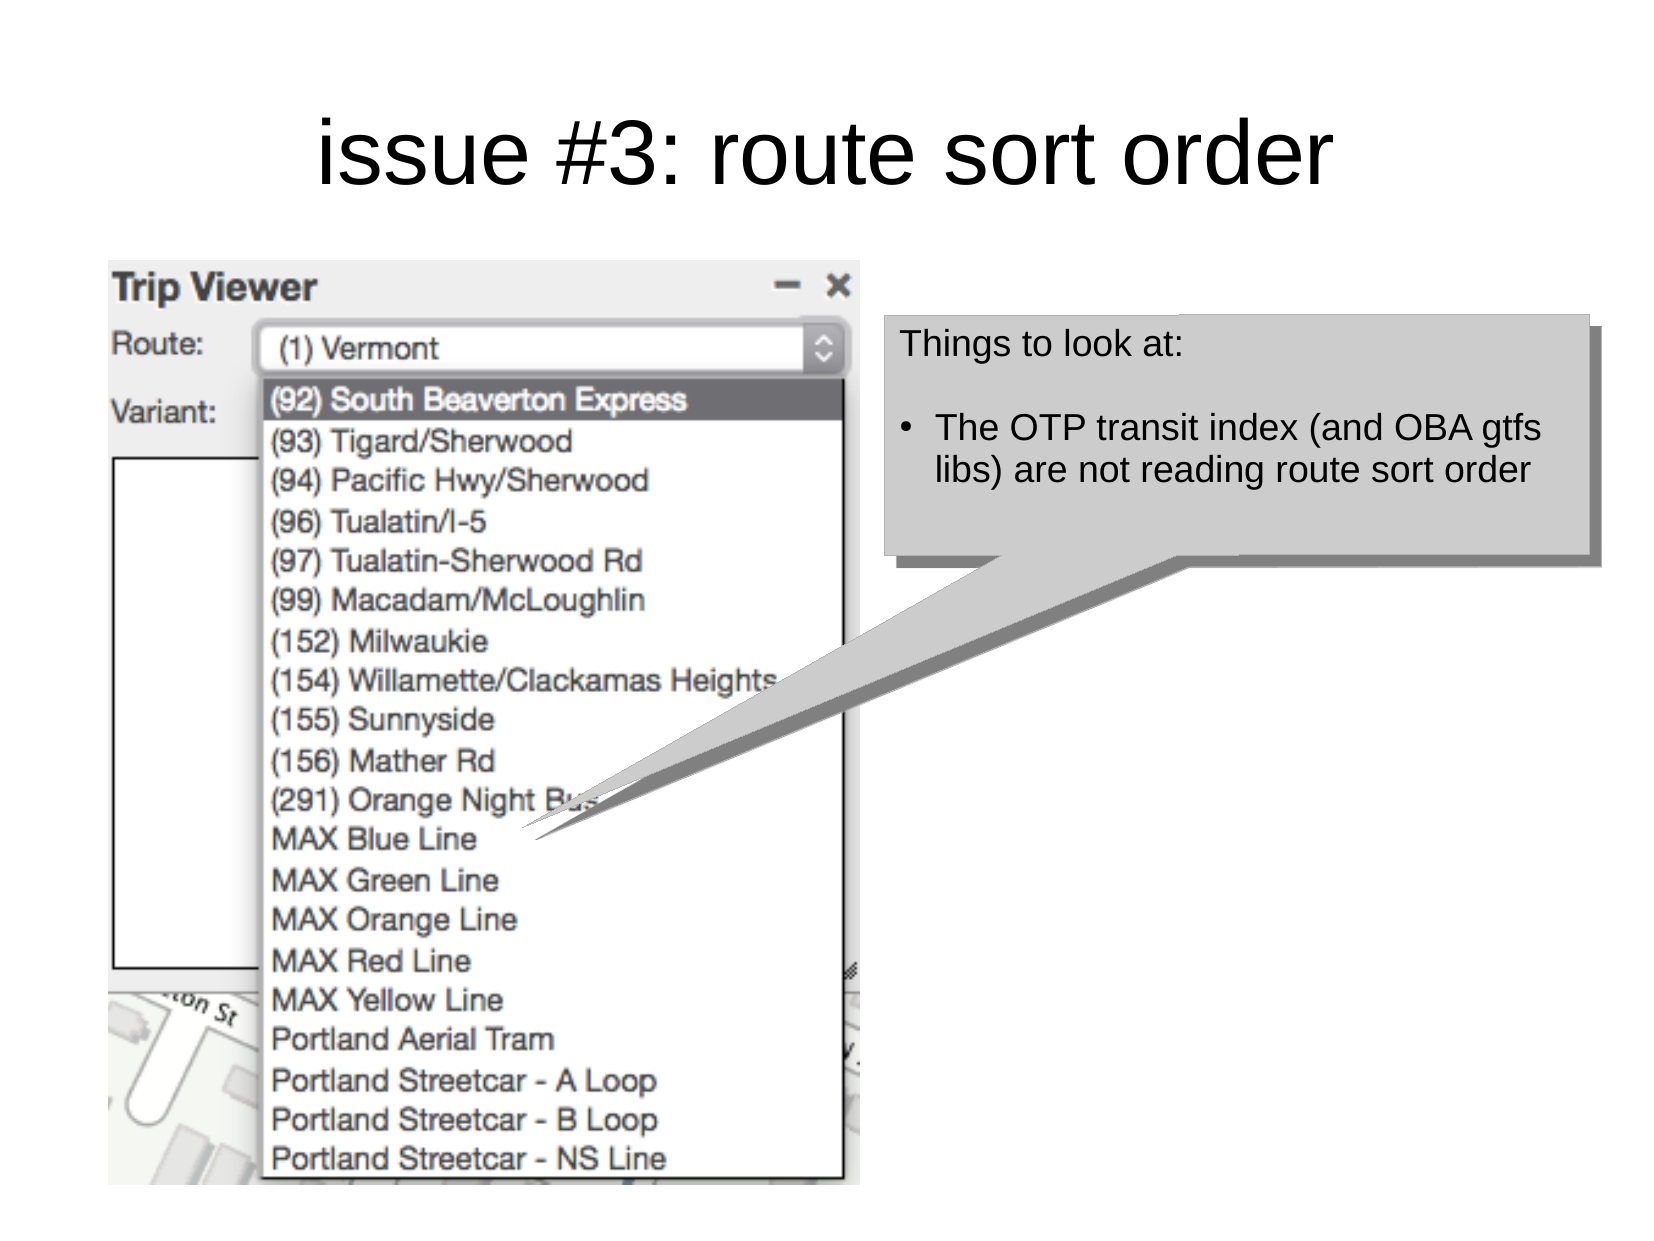

# issue #3: route sort order
Things to look at:
The OTP transit index (and OBA gtfs libs) are not reading route sort order